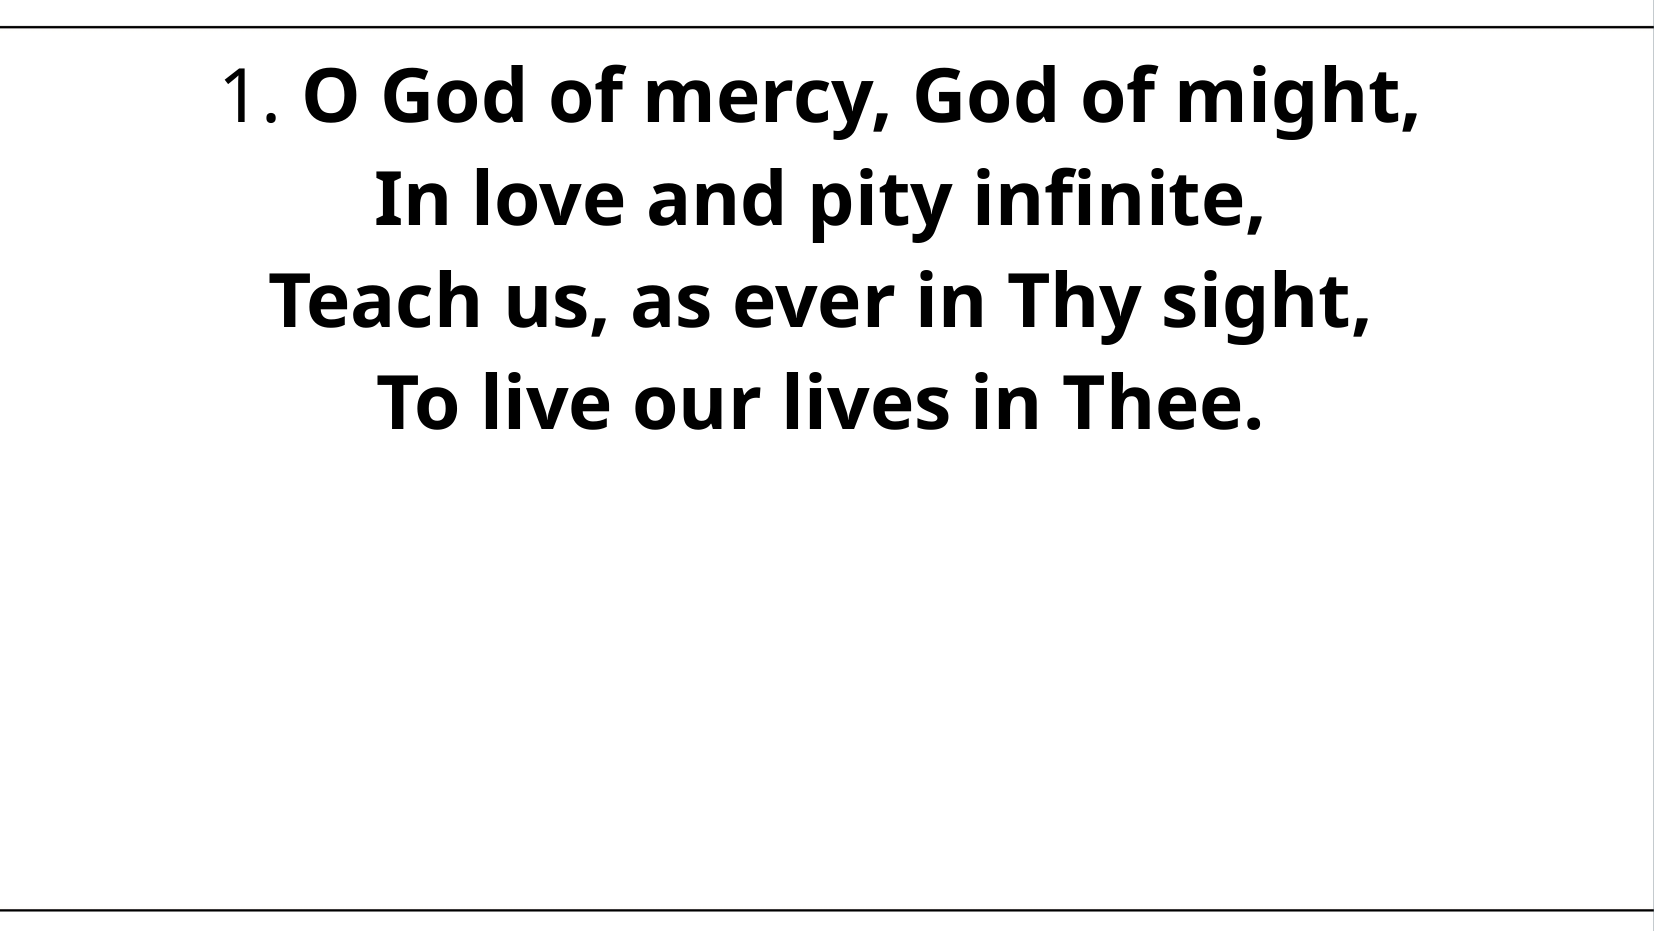

1. O God of mercy, God of might,
In love and pity infinite,
Teach us, as ever in Thy sight,
To live our lives in Thee.